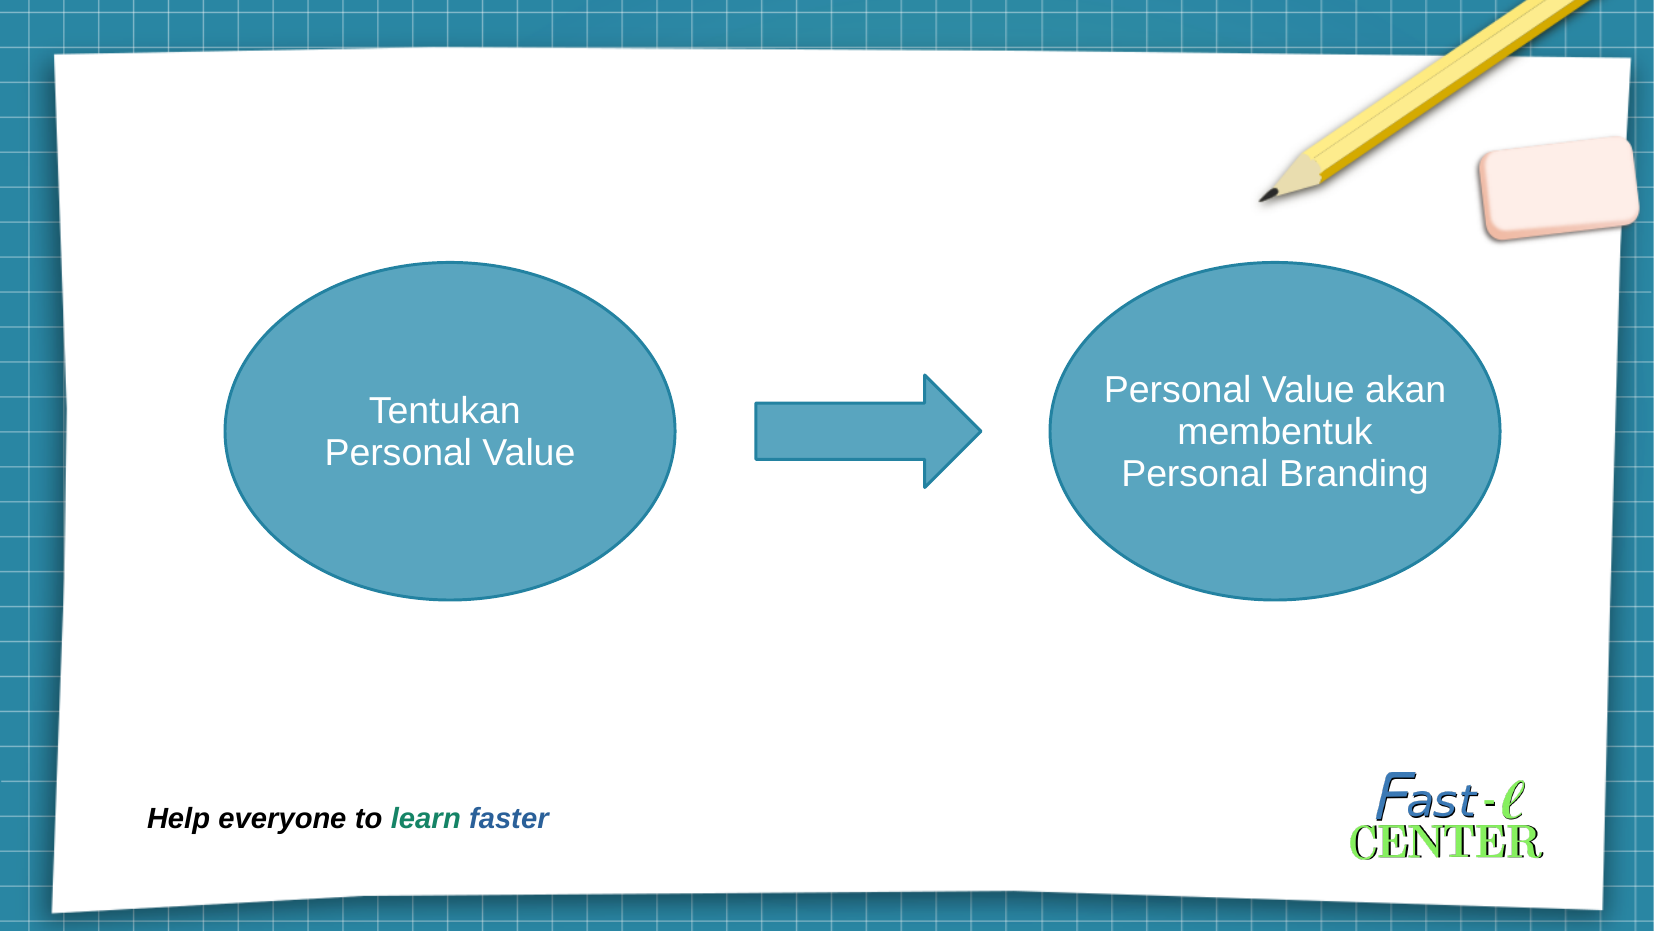

Tentukan
Personal Value
Personal Value akan
membentuk
Personal Branding
Help everyone to learn faster